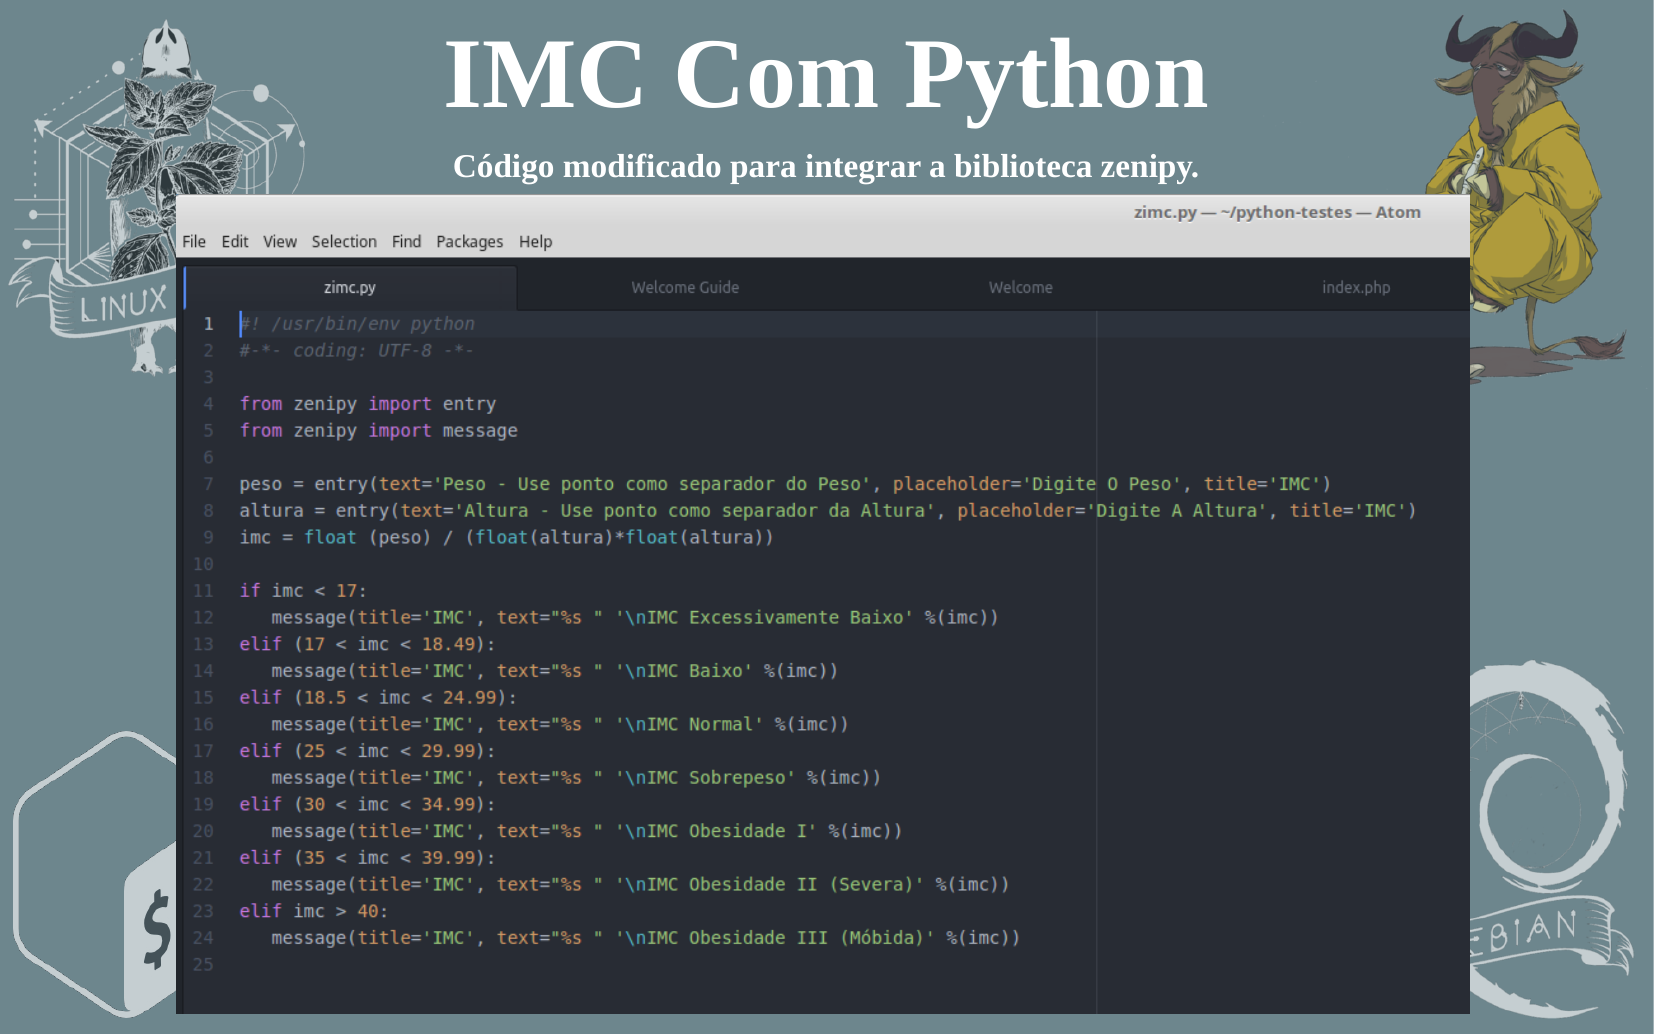

# IMC Com Python
Código modificado para integrar a biblioteca zenipy.